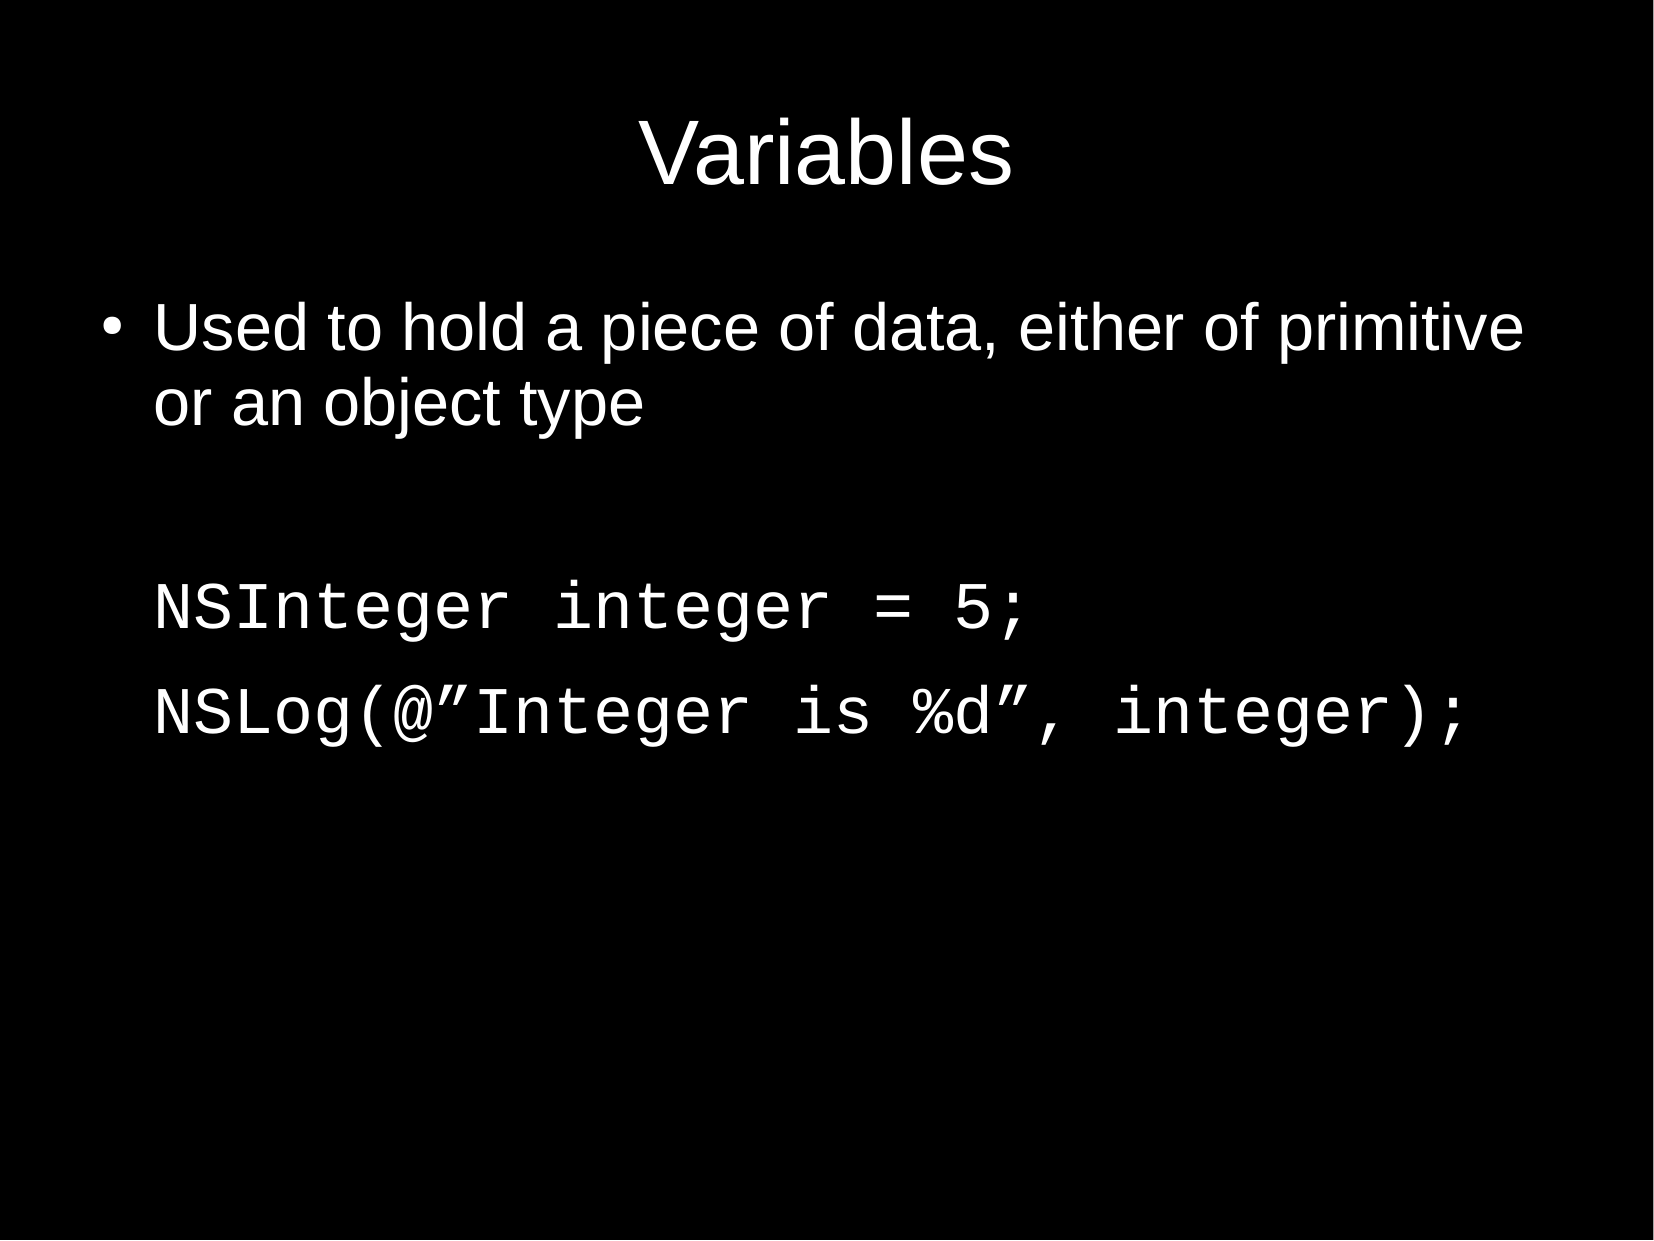

# Variables
Used to hold a piece of data, either of primitive or an object type
NSInteger integer = 5;
NSLog(@”Integer is %d”, integer);